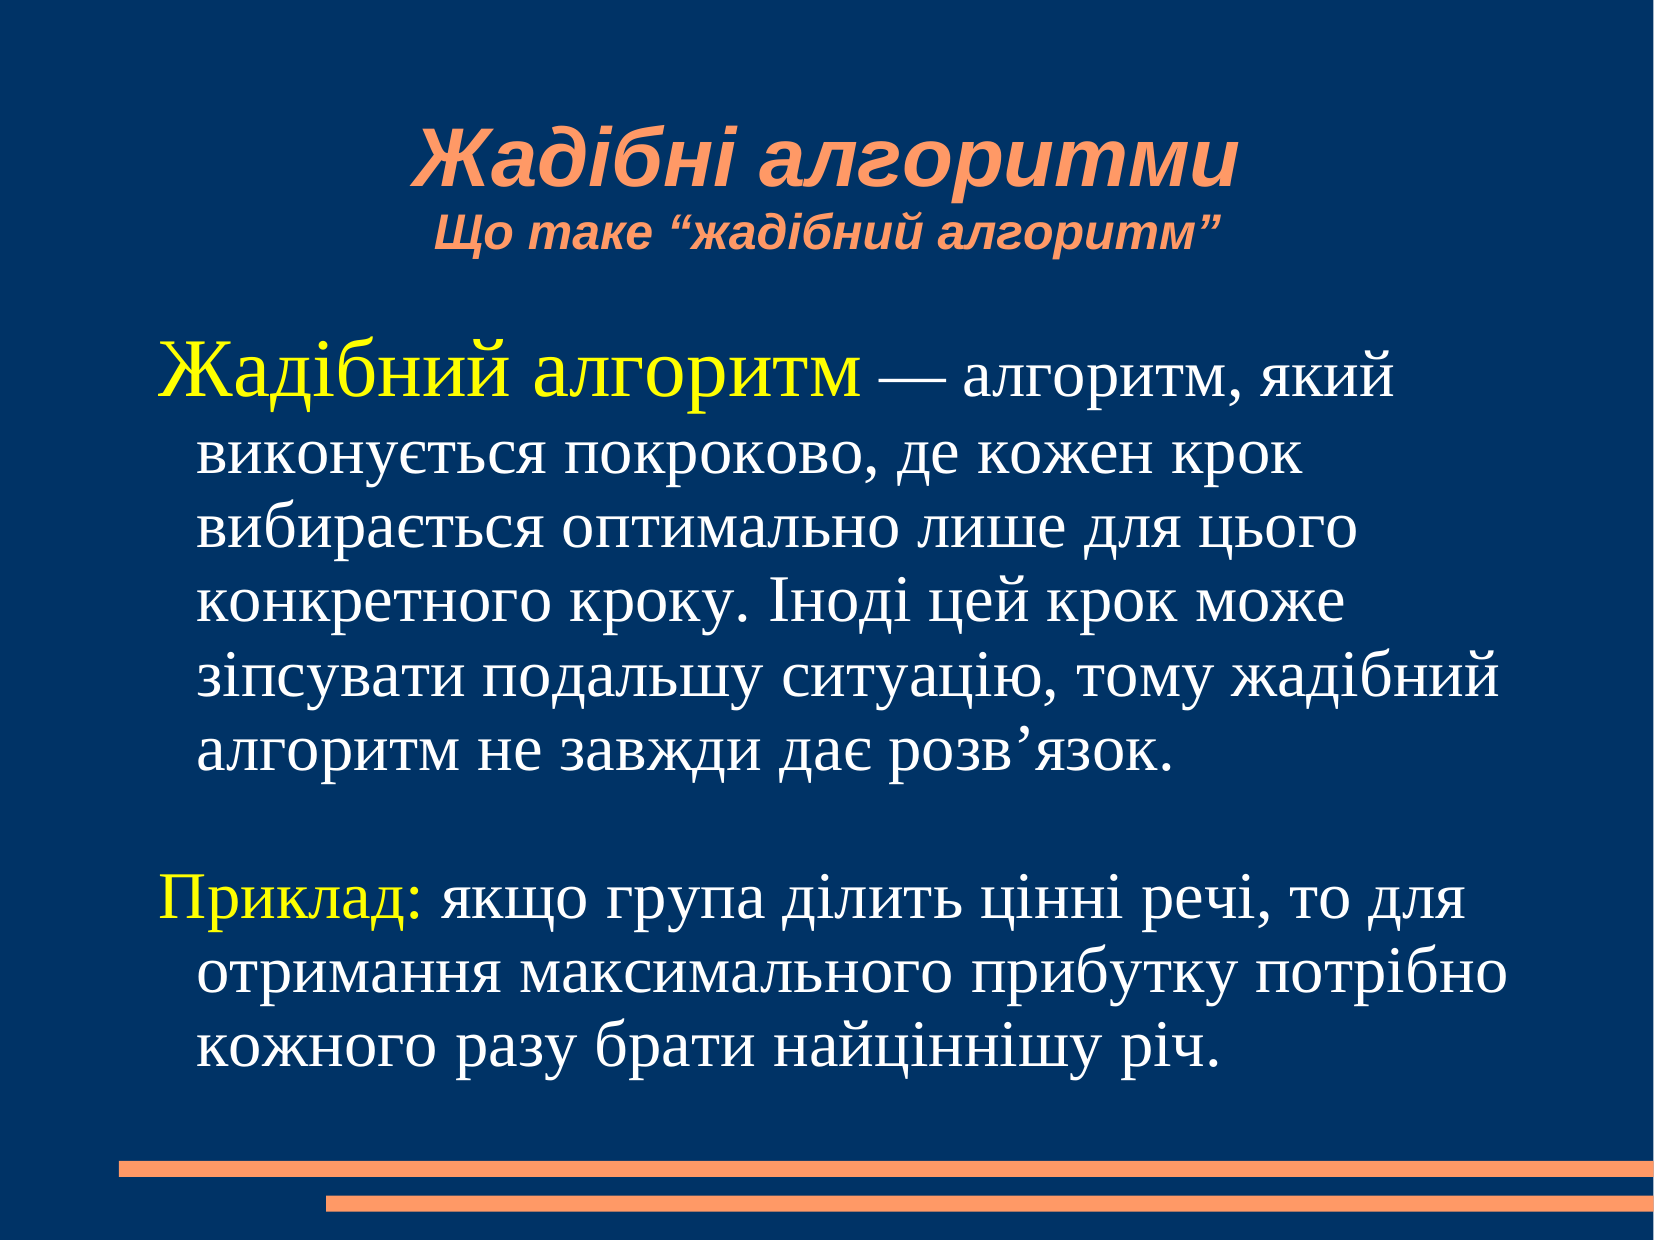

Жадібні алгоритми
Що таке “жадібний алгоритм”
# Жадібний алгоритм — алгоритм, який виконується покроково, де кожен крок вибирається оптимально лише для цього конкретного кроку. Іноді цей крок може зіпсувати подальшу ситуацію, тому жадібний алгоритм не завжди дає розв’язок.
Приклад: якщо група ділить цінні речі, то для отримання максимального прибутку потрібно кожного разу брати найціннішу річ.